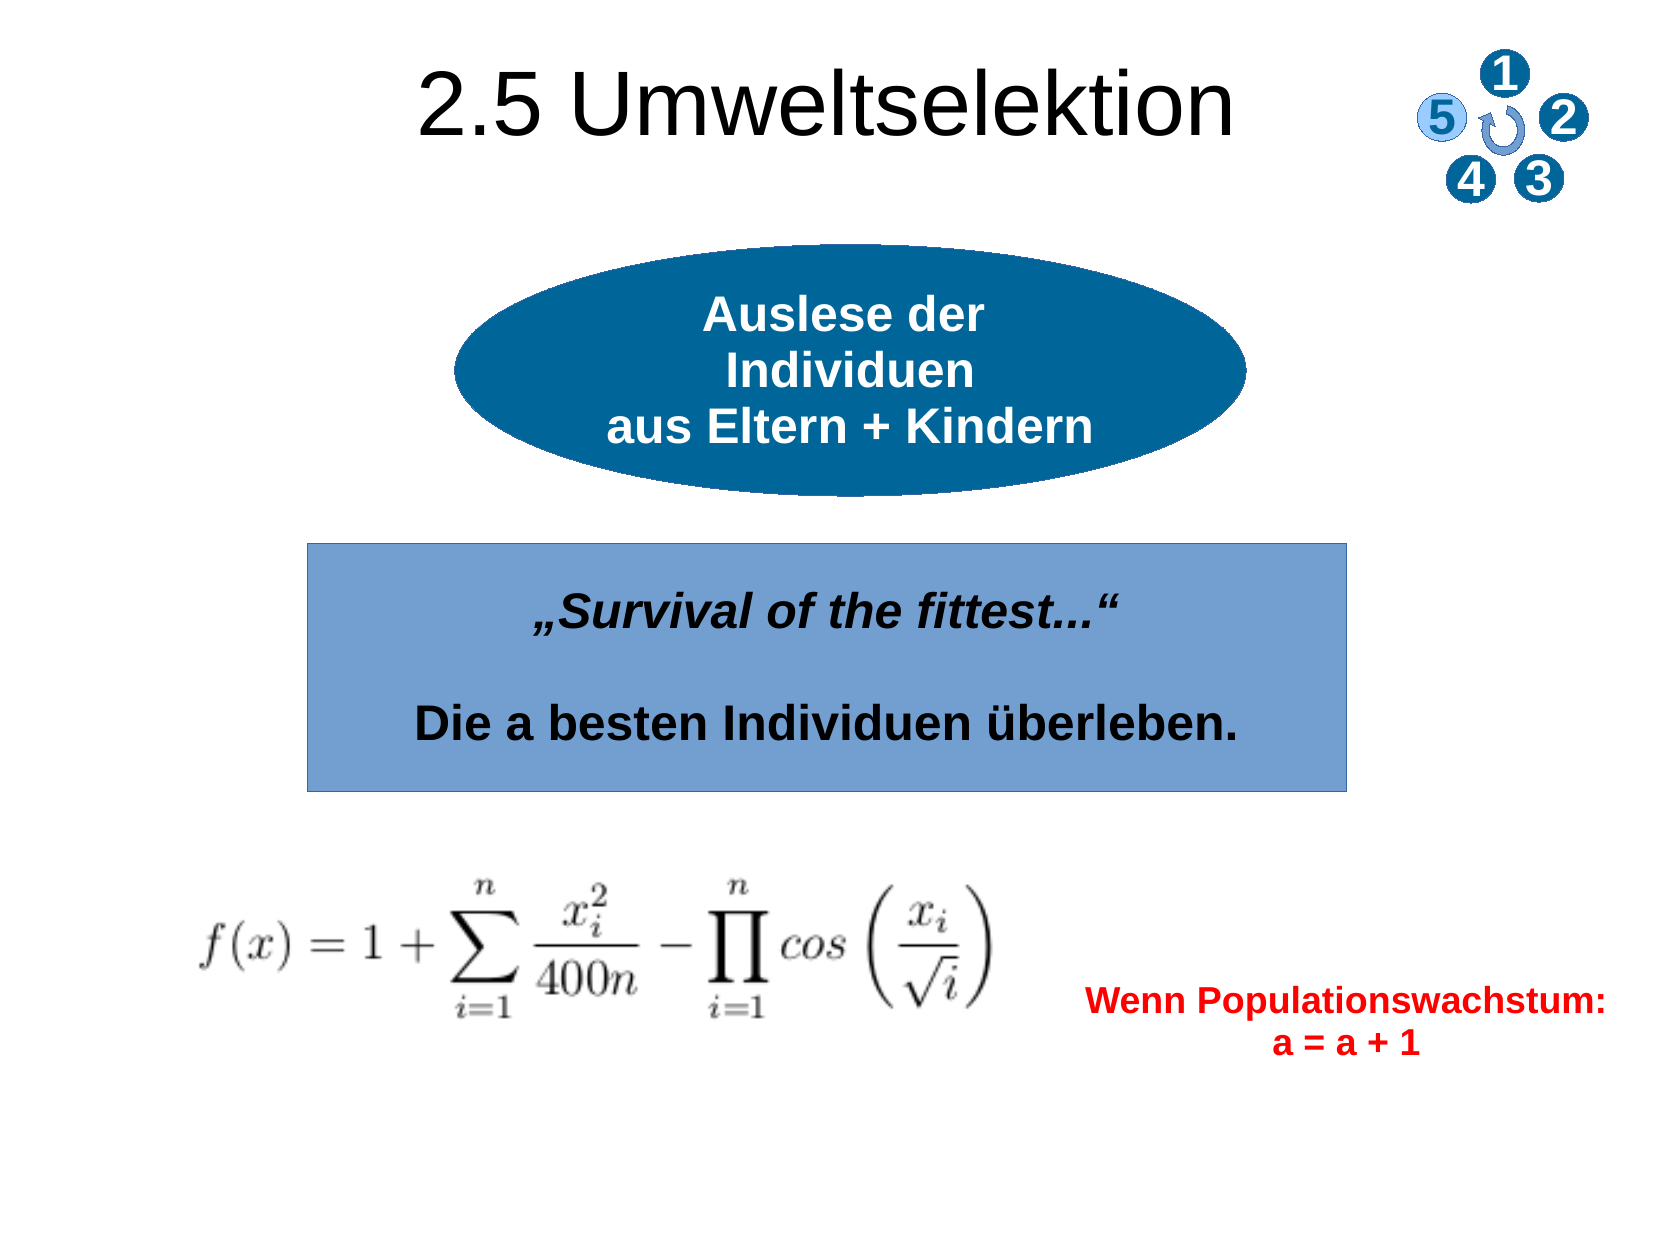

# 2.5 Umweltselektion
1
5
2
3
4
Auslese der
 Individuen
aus Eltern + Kindern
„Survival of the fittest...“
Die a besten Individuen überleben.
Wenn Populationswachstum:
a = a + 1